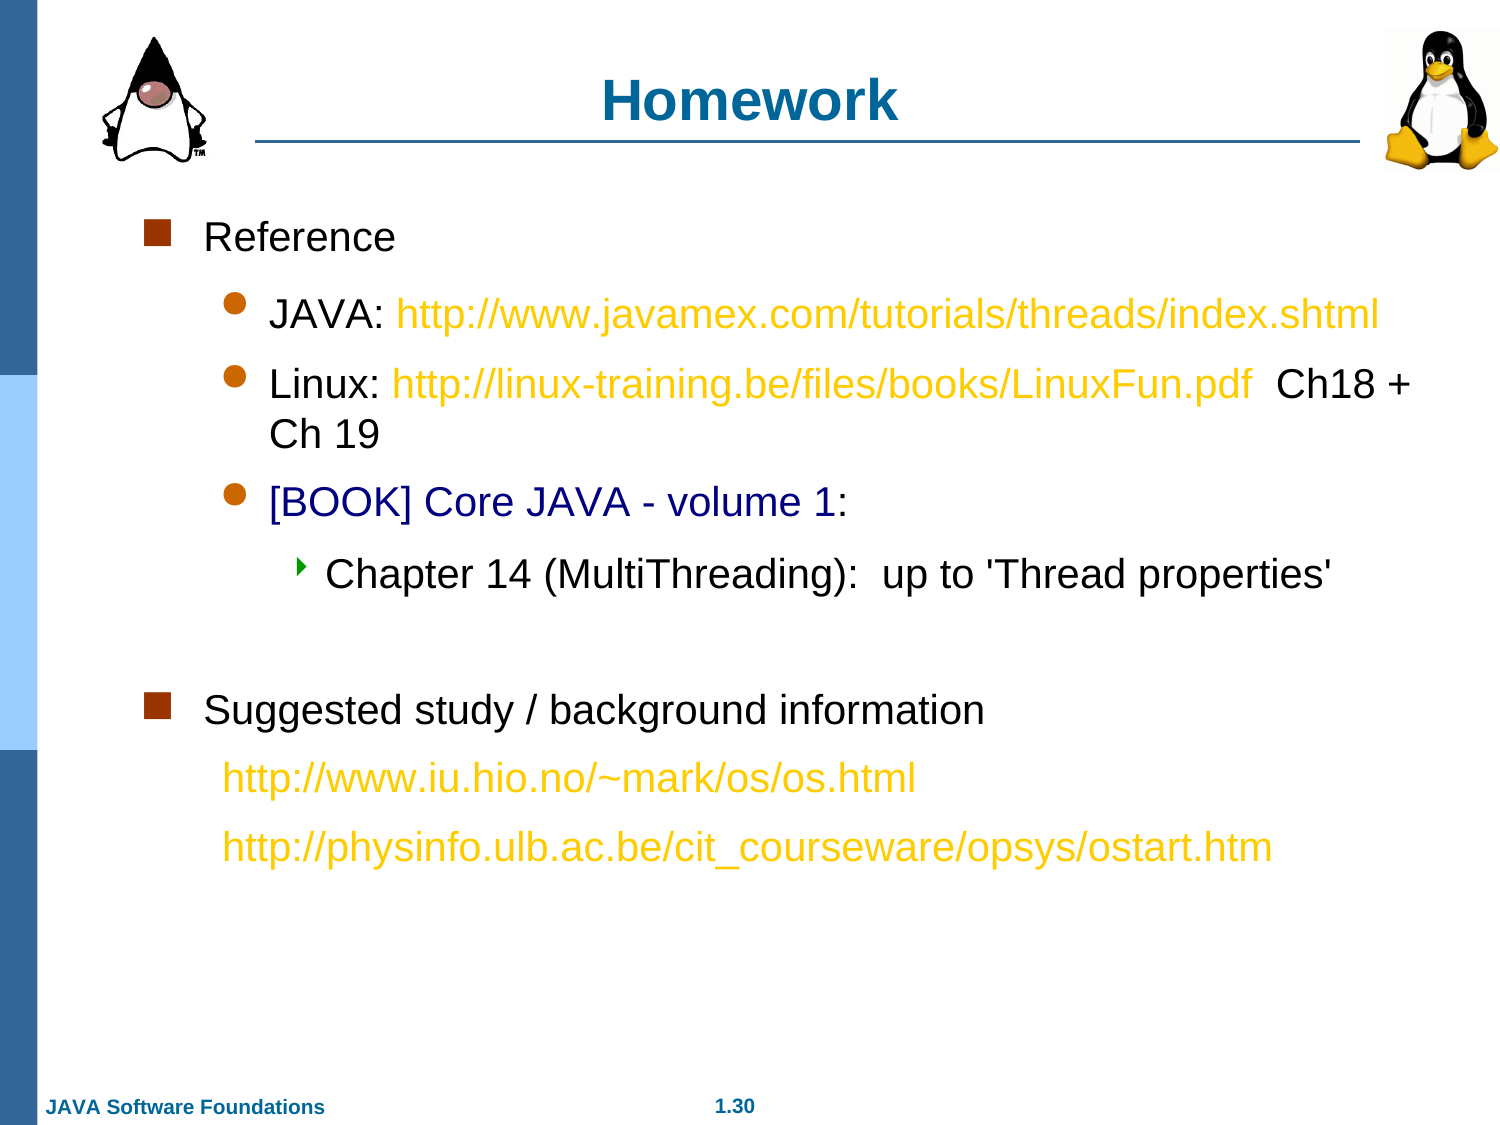

# Homework
Reference
JAVA: http://www.javamex.com/tutorials/threads/index.shtml
Linux: http://linux-training.be/files/books/LinuxFun.pdf Ch18 + Ch 19
[BOOK] Core JAVA - volume 1:
Chapter 14 (MultiThreading): up to 'Thread properties'
Suggested study / background information
http://www.iu.hio.no/~mark/os/os.html
http://physinfo.ulb.ac.be/cit_courseware/opsys/ostart.htm